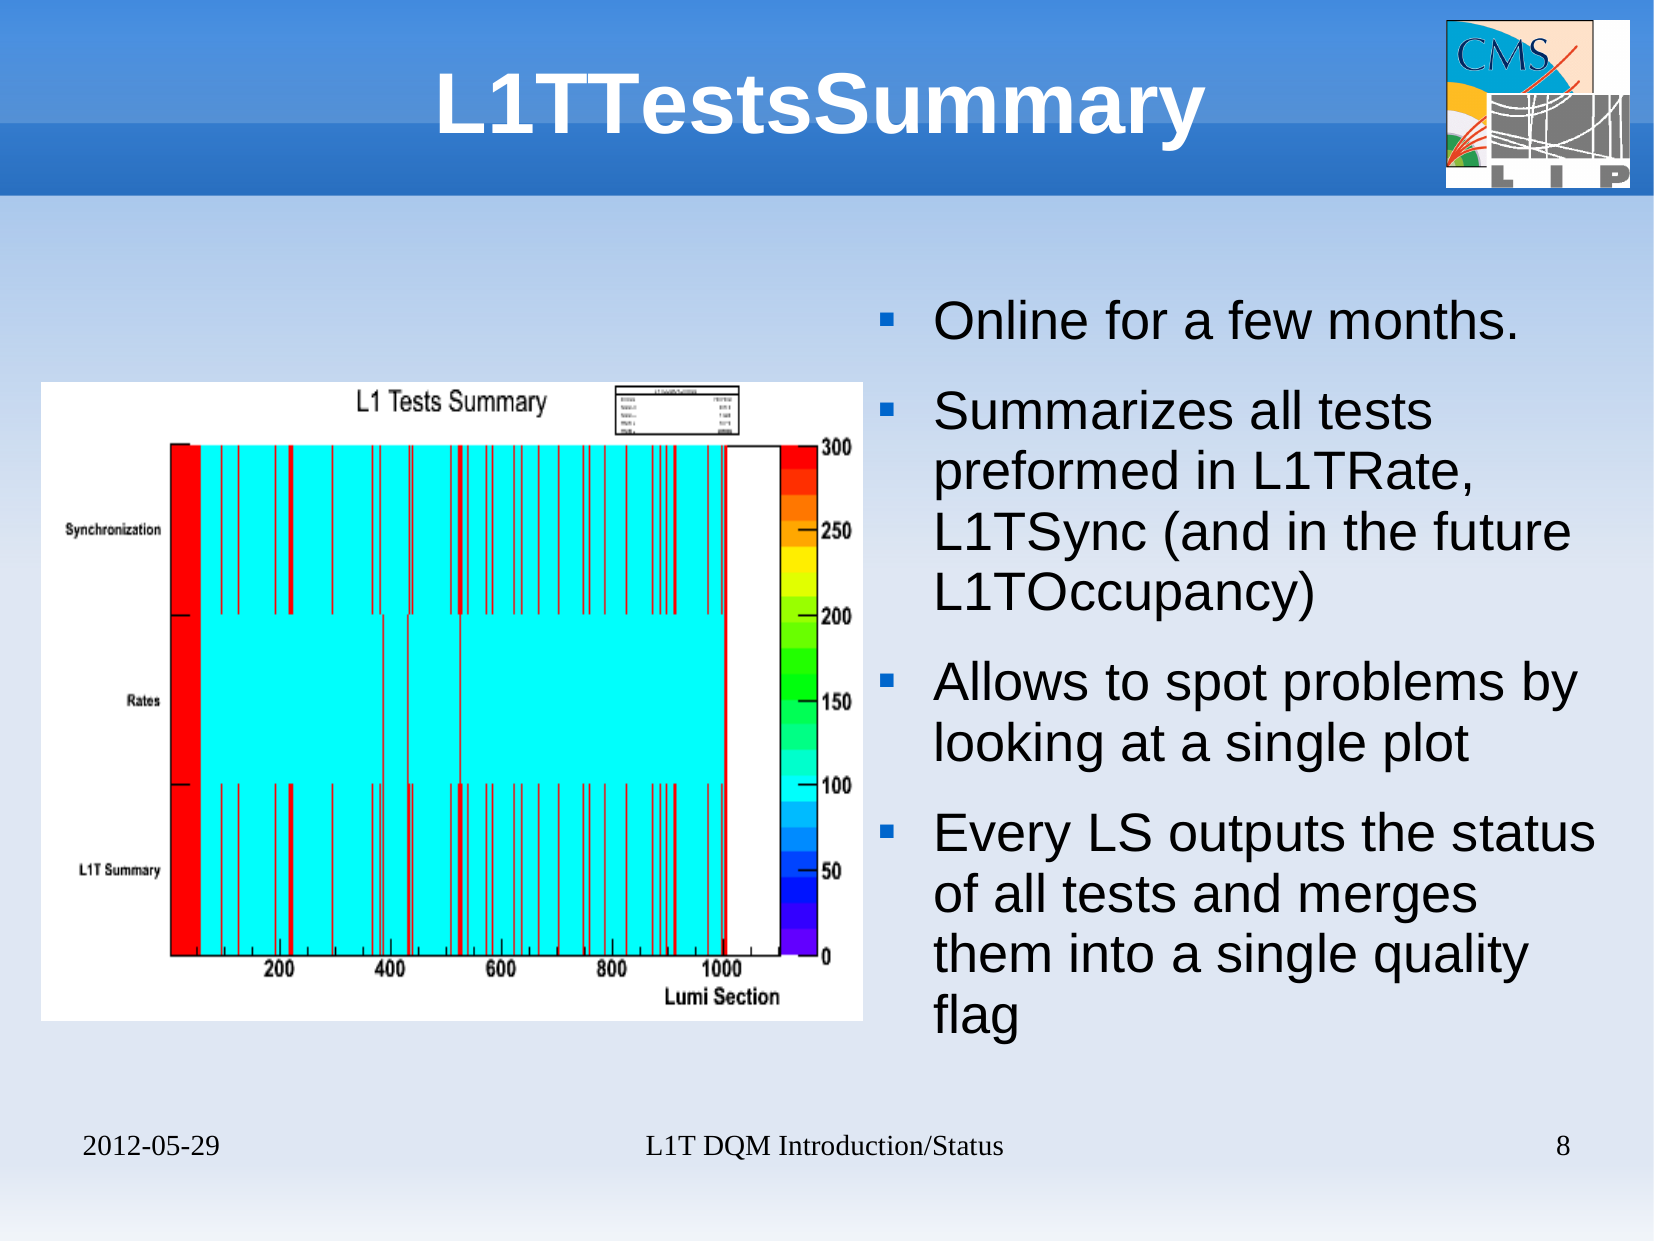

# L1TTestsSummary
Online for a few months.
Summarizes all tests preformed in L1TRate, L1TSync (and in the future L1TOccupancy)
Allows to spot problems by looking at a single plot
Every LS outputs the status of all tests and merges them into a single quality flag
2012-05-29
L1T DQM Introduction/Status
8